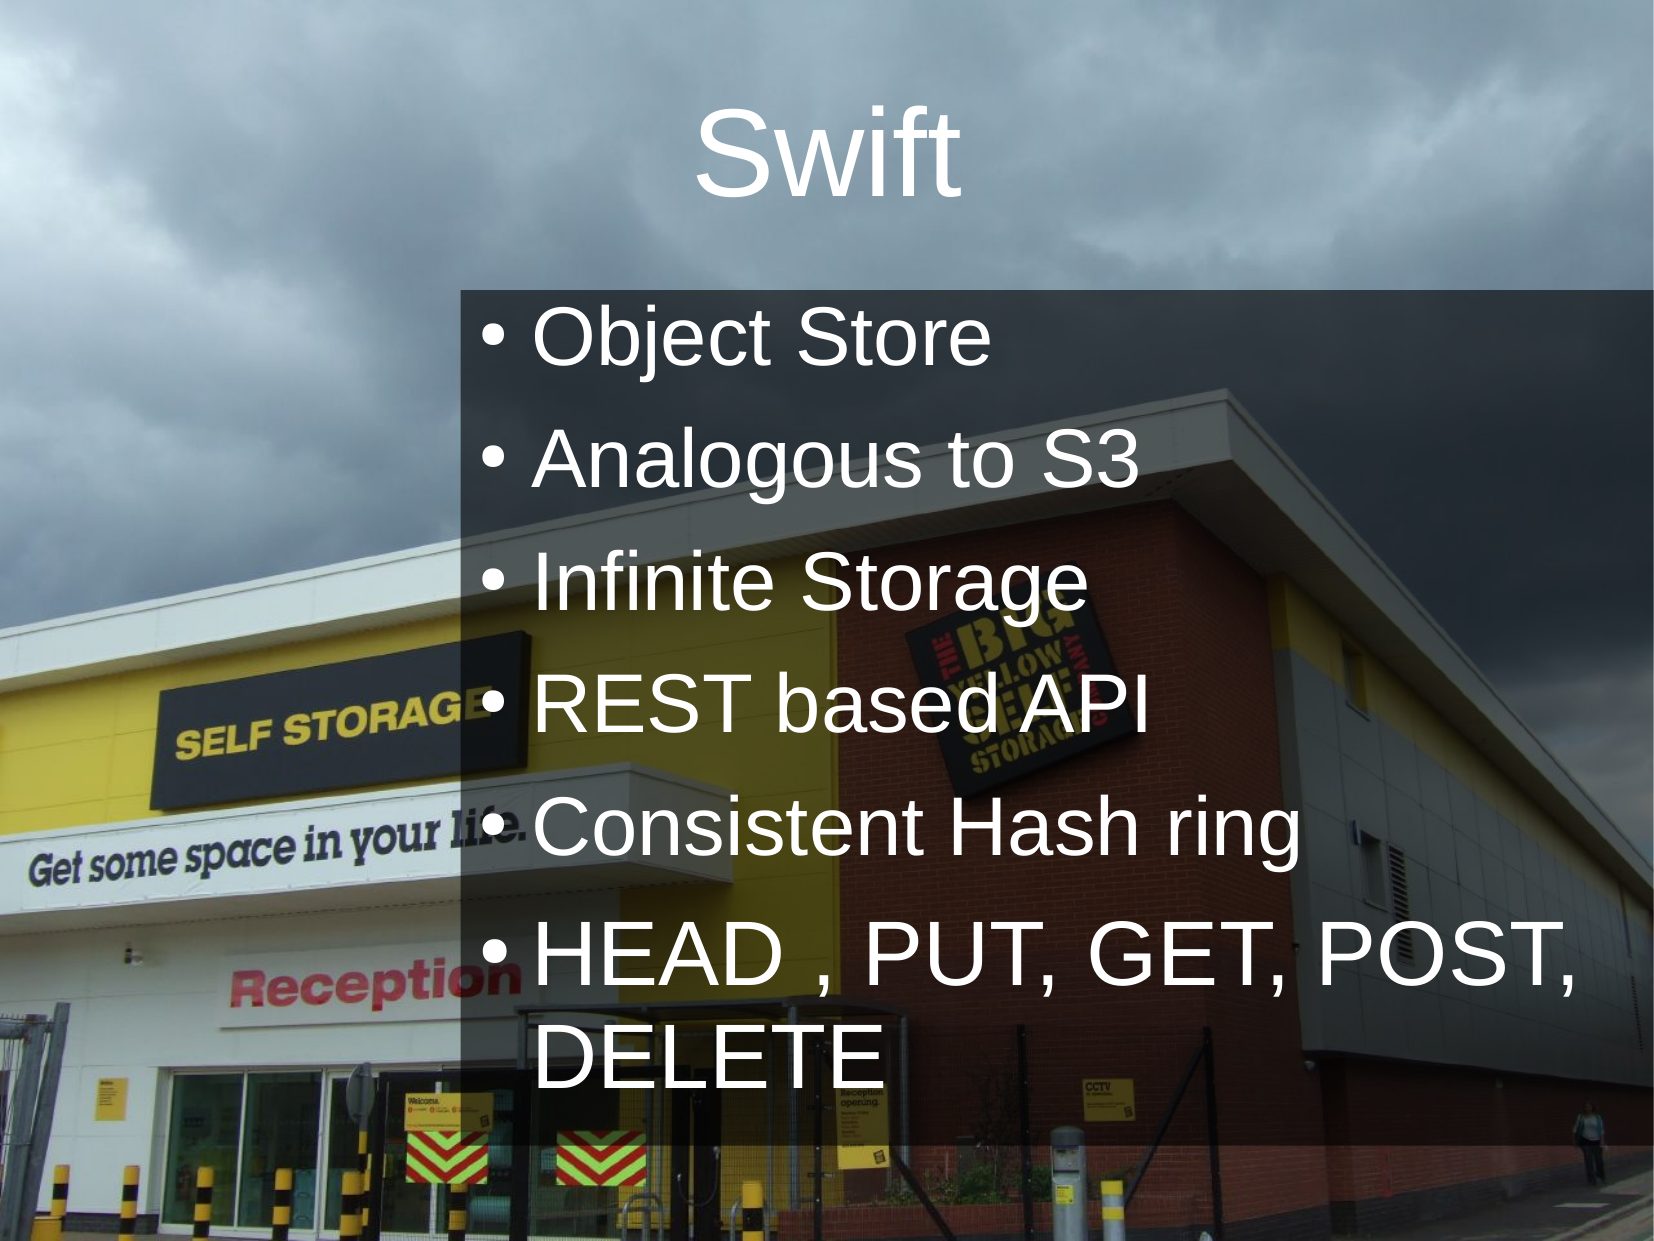

# Swift
Object Store
Analogous to S3
Infinite Storage
REST based API
Consistent Hash ring
HEAD , PUT, GET, POST, DELETE